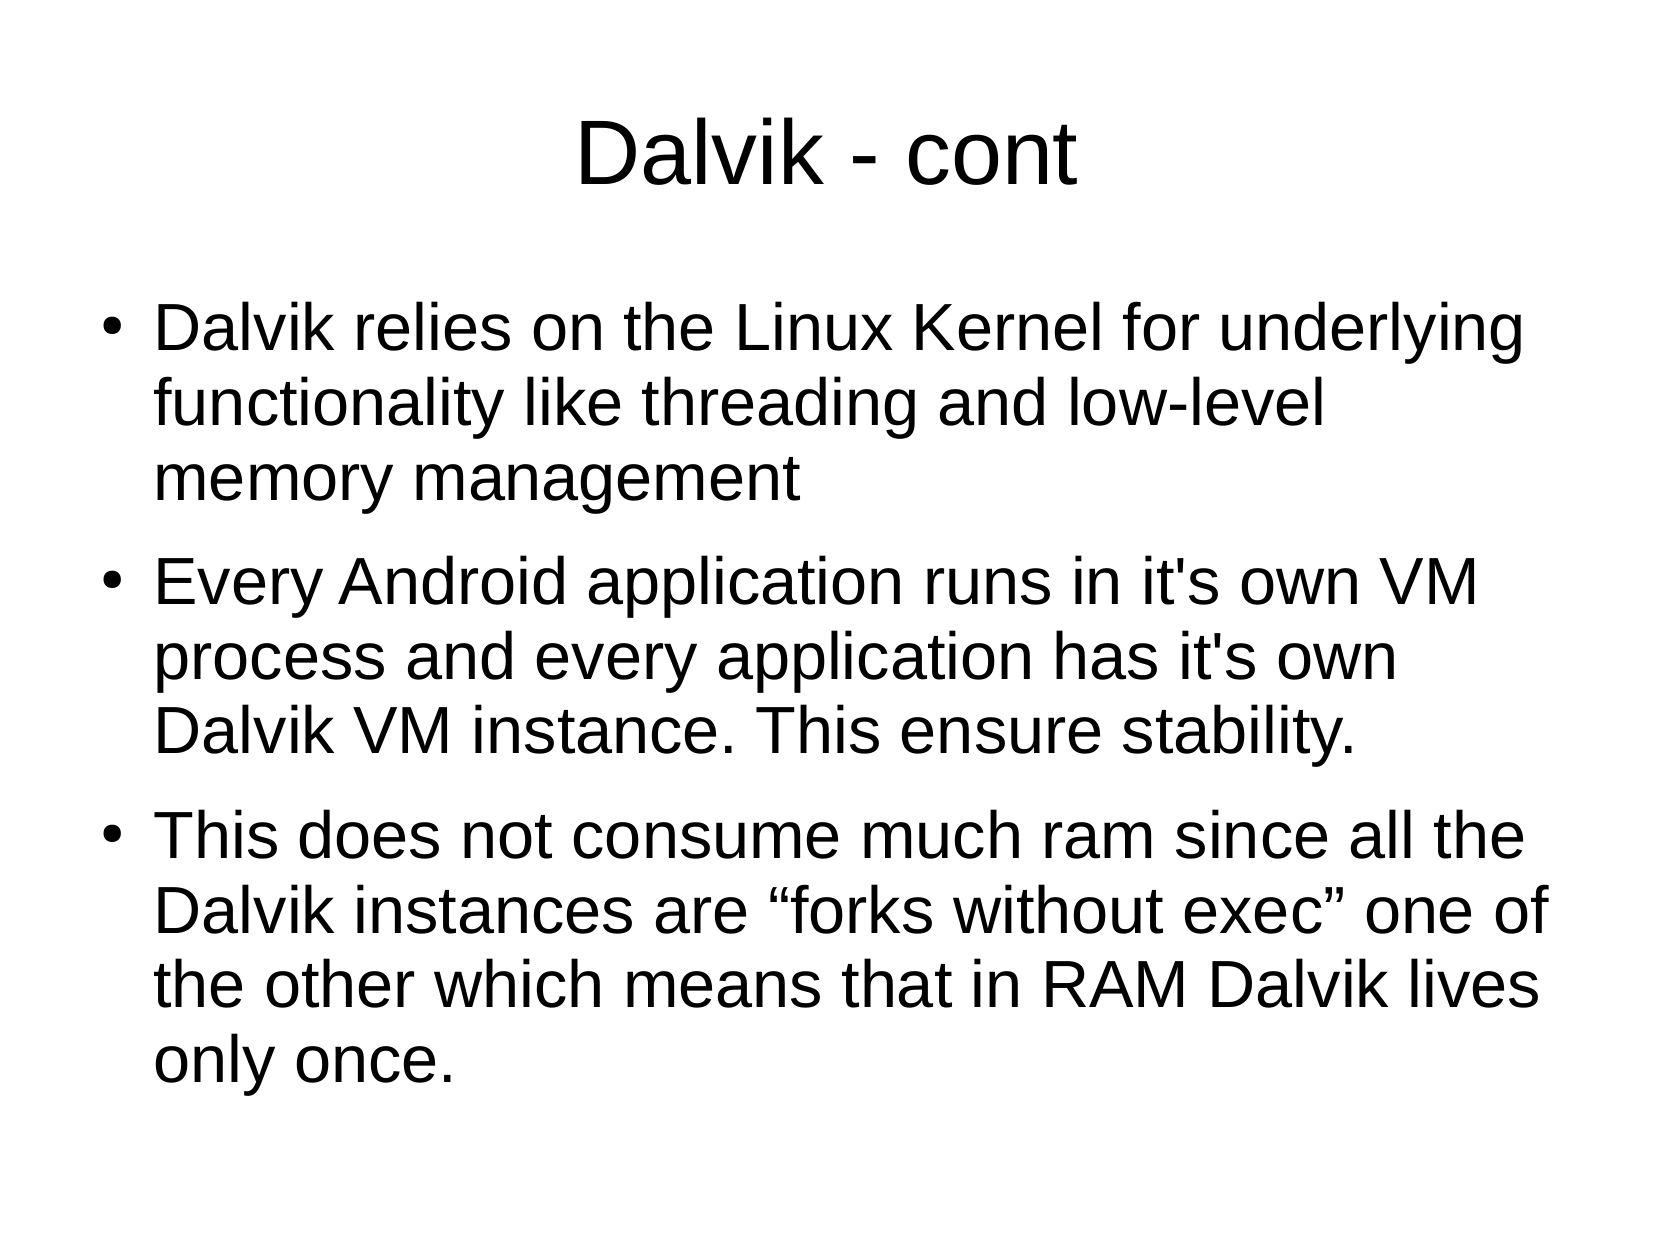

# Dalvik - cont
Dalvik relies on the Linux Kernel for underlying functionality like threading and low-level memory management
Every Android application runs in it's own VM process and every application has it's own Dalvik VM instance. This ensure stability.
This does not consume much ram since all the Dalvik instances are “forks without exec” one of the other which means that in RAM Dalvik lives only once.